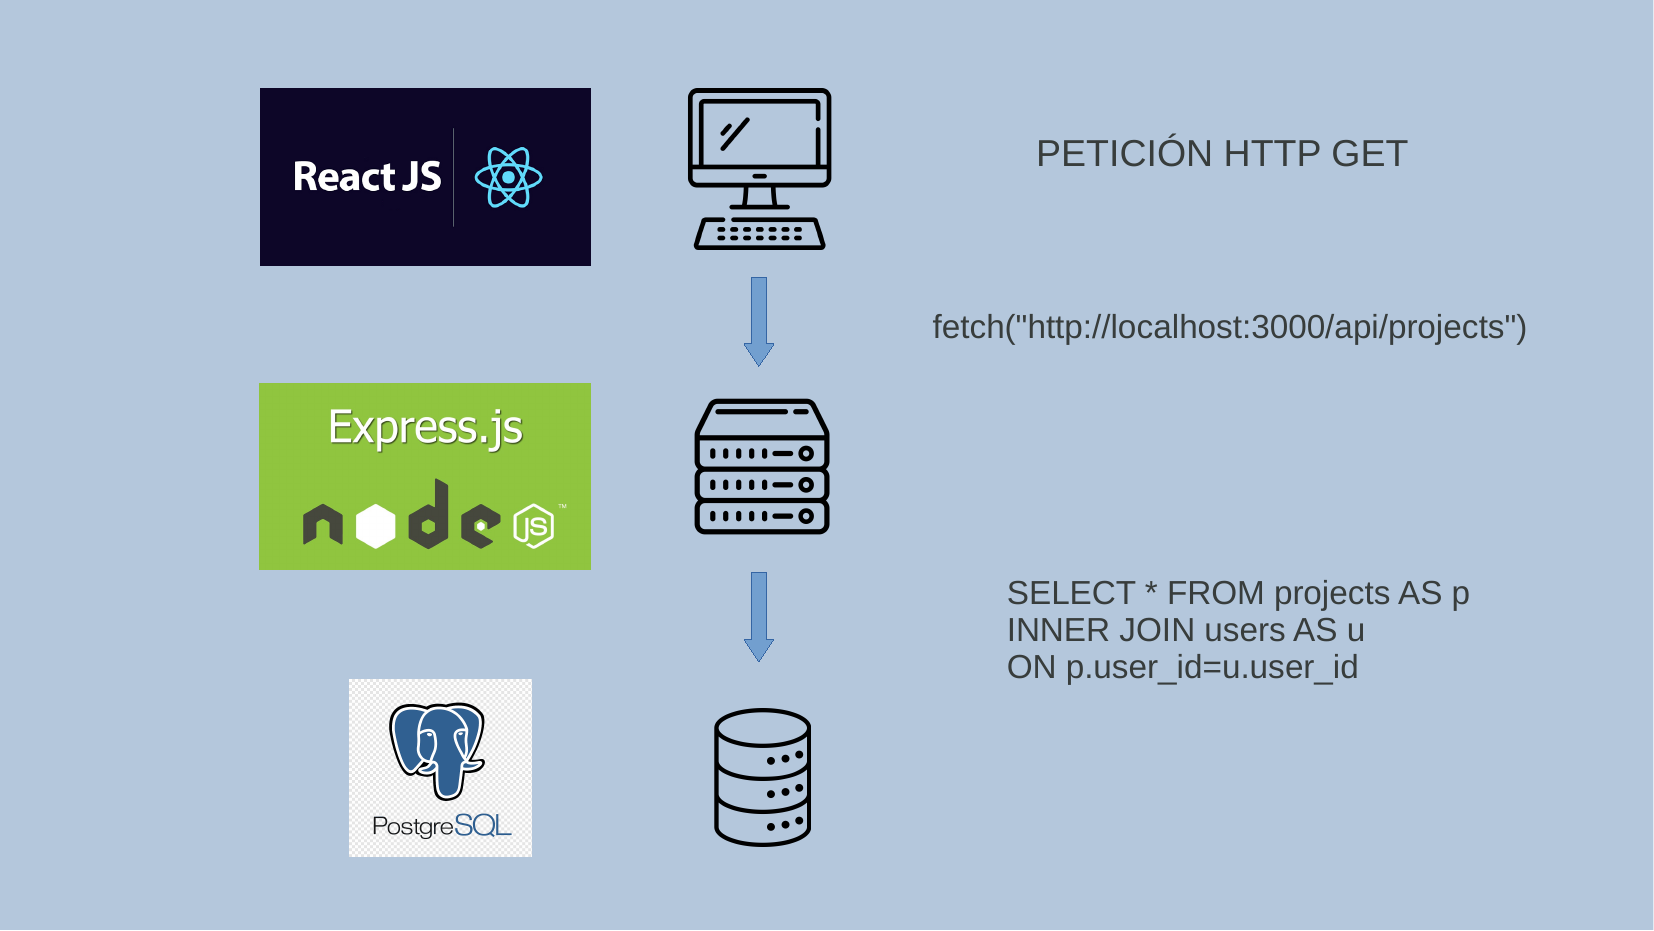

PETICIÓN HTTP GET
fetch("http://localhost:3000/api/projects")
SELECT * FROM projects AS p
INNER JOIN users AS u
ON p.user_id=u.user_id